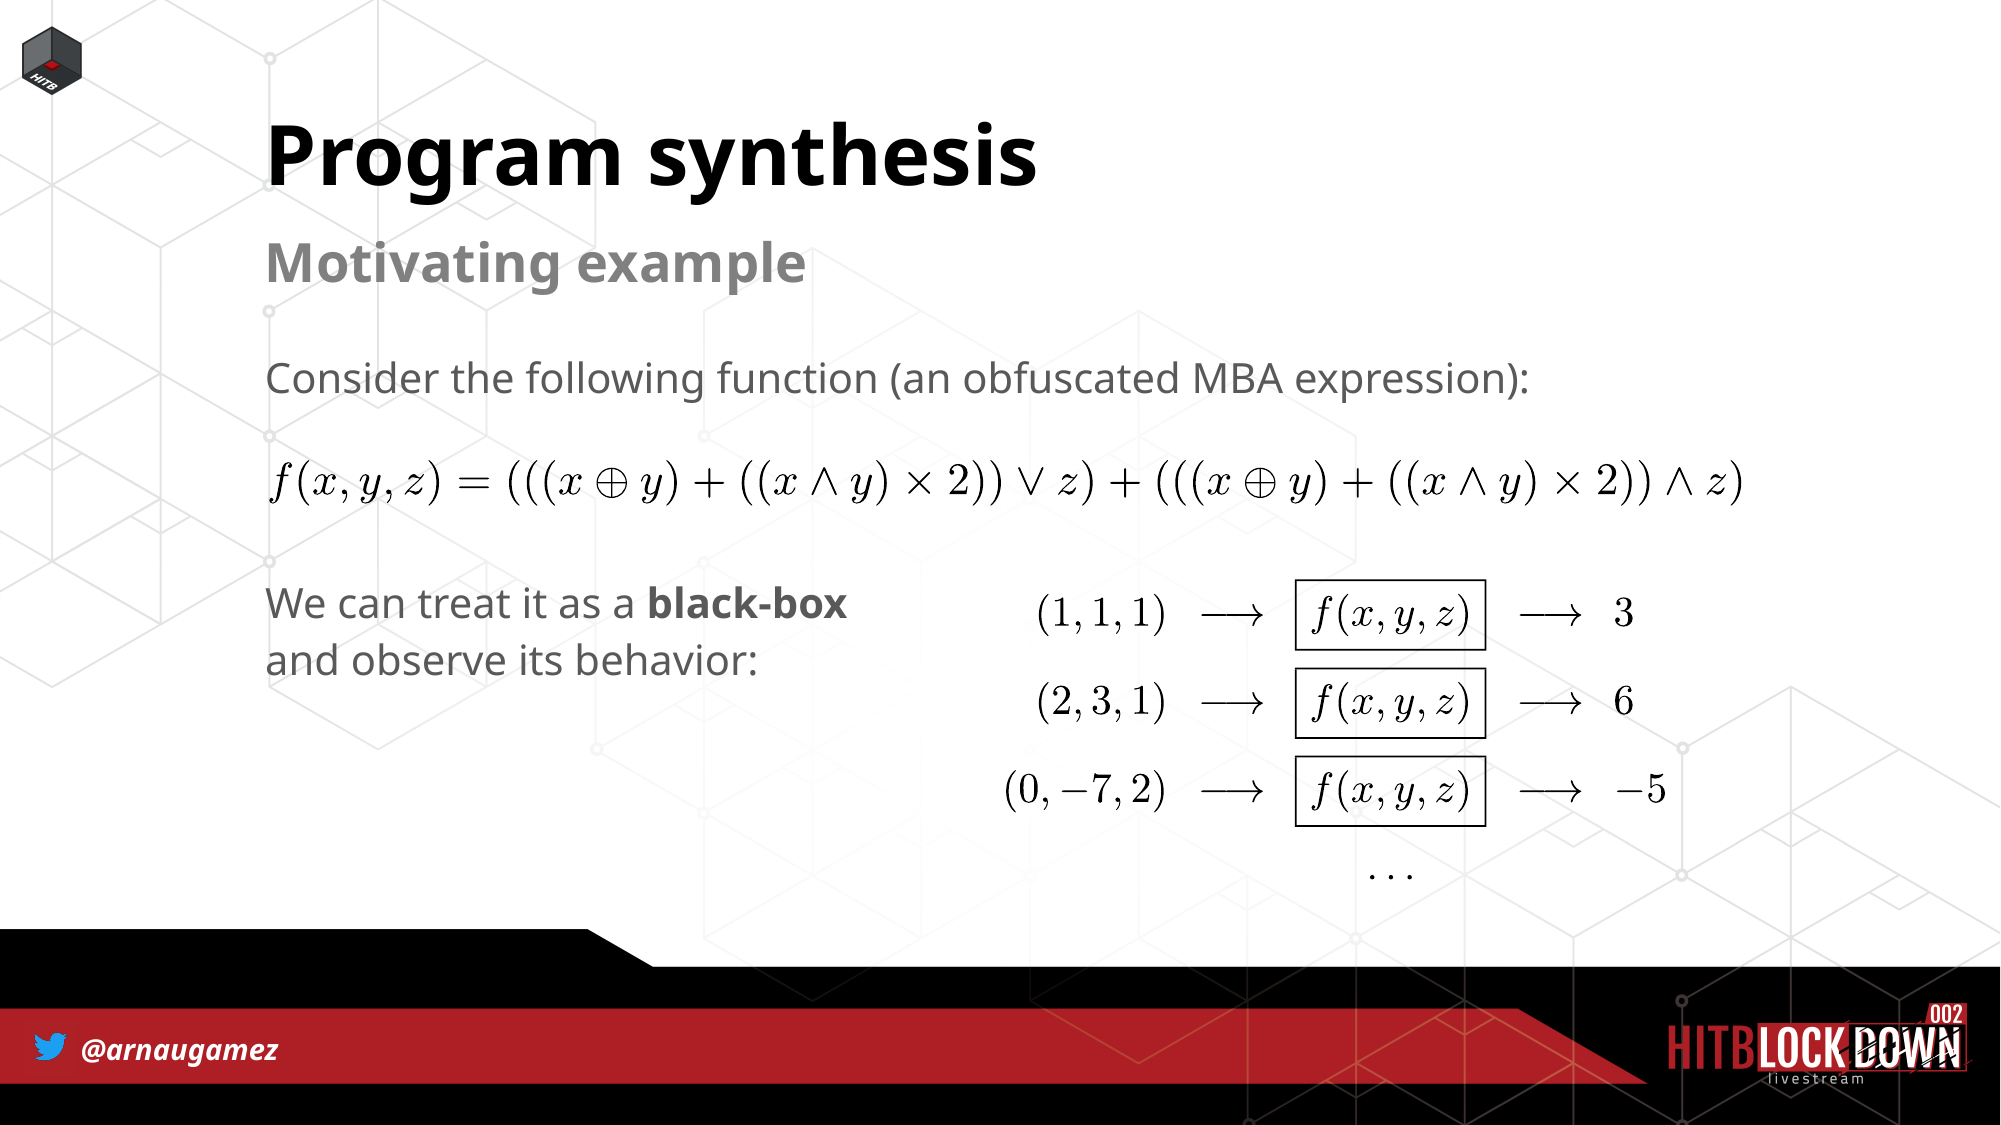

# Program synthesis
Motivating example
Consider the following function (an obfuscated MBA expression):
We can treat it as a black-box and observe its behavior: